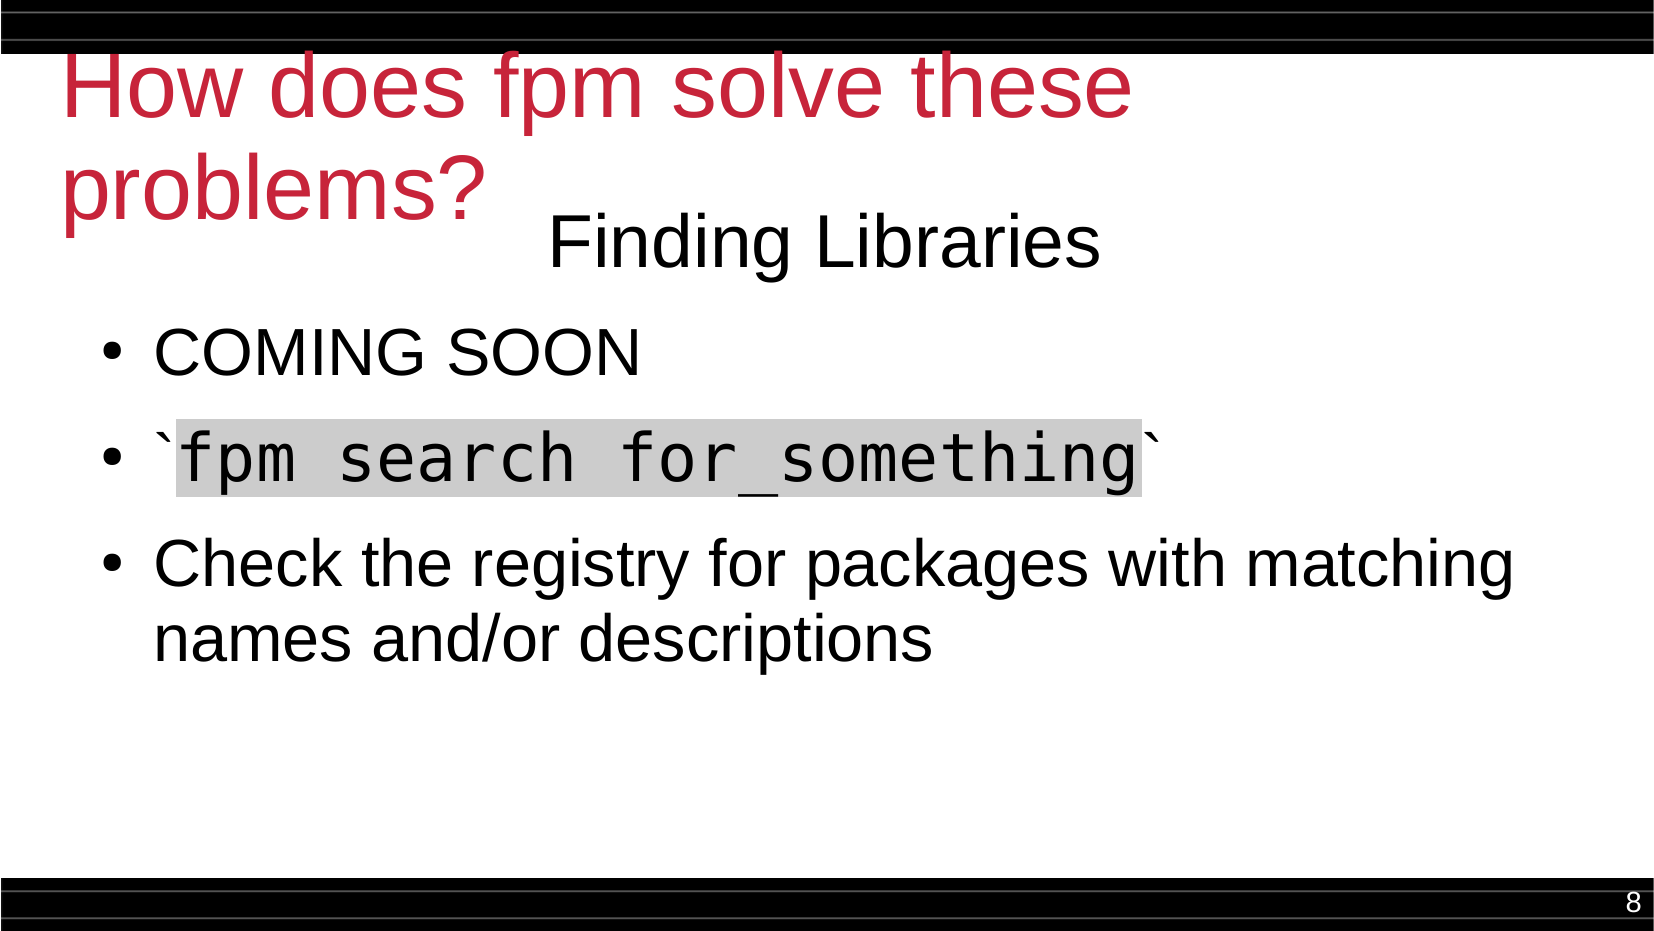

# How does fpm solve these problems?
Finding Libraries
COMING SOON
`fpm search for_something`
Check the registry for packages with matching names and/or descriptions